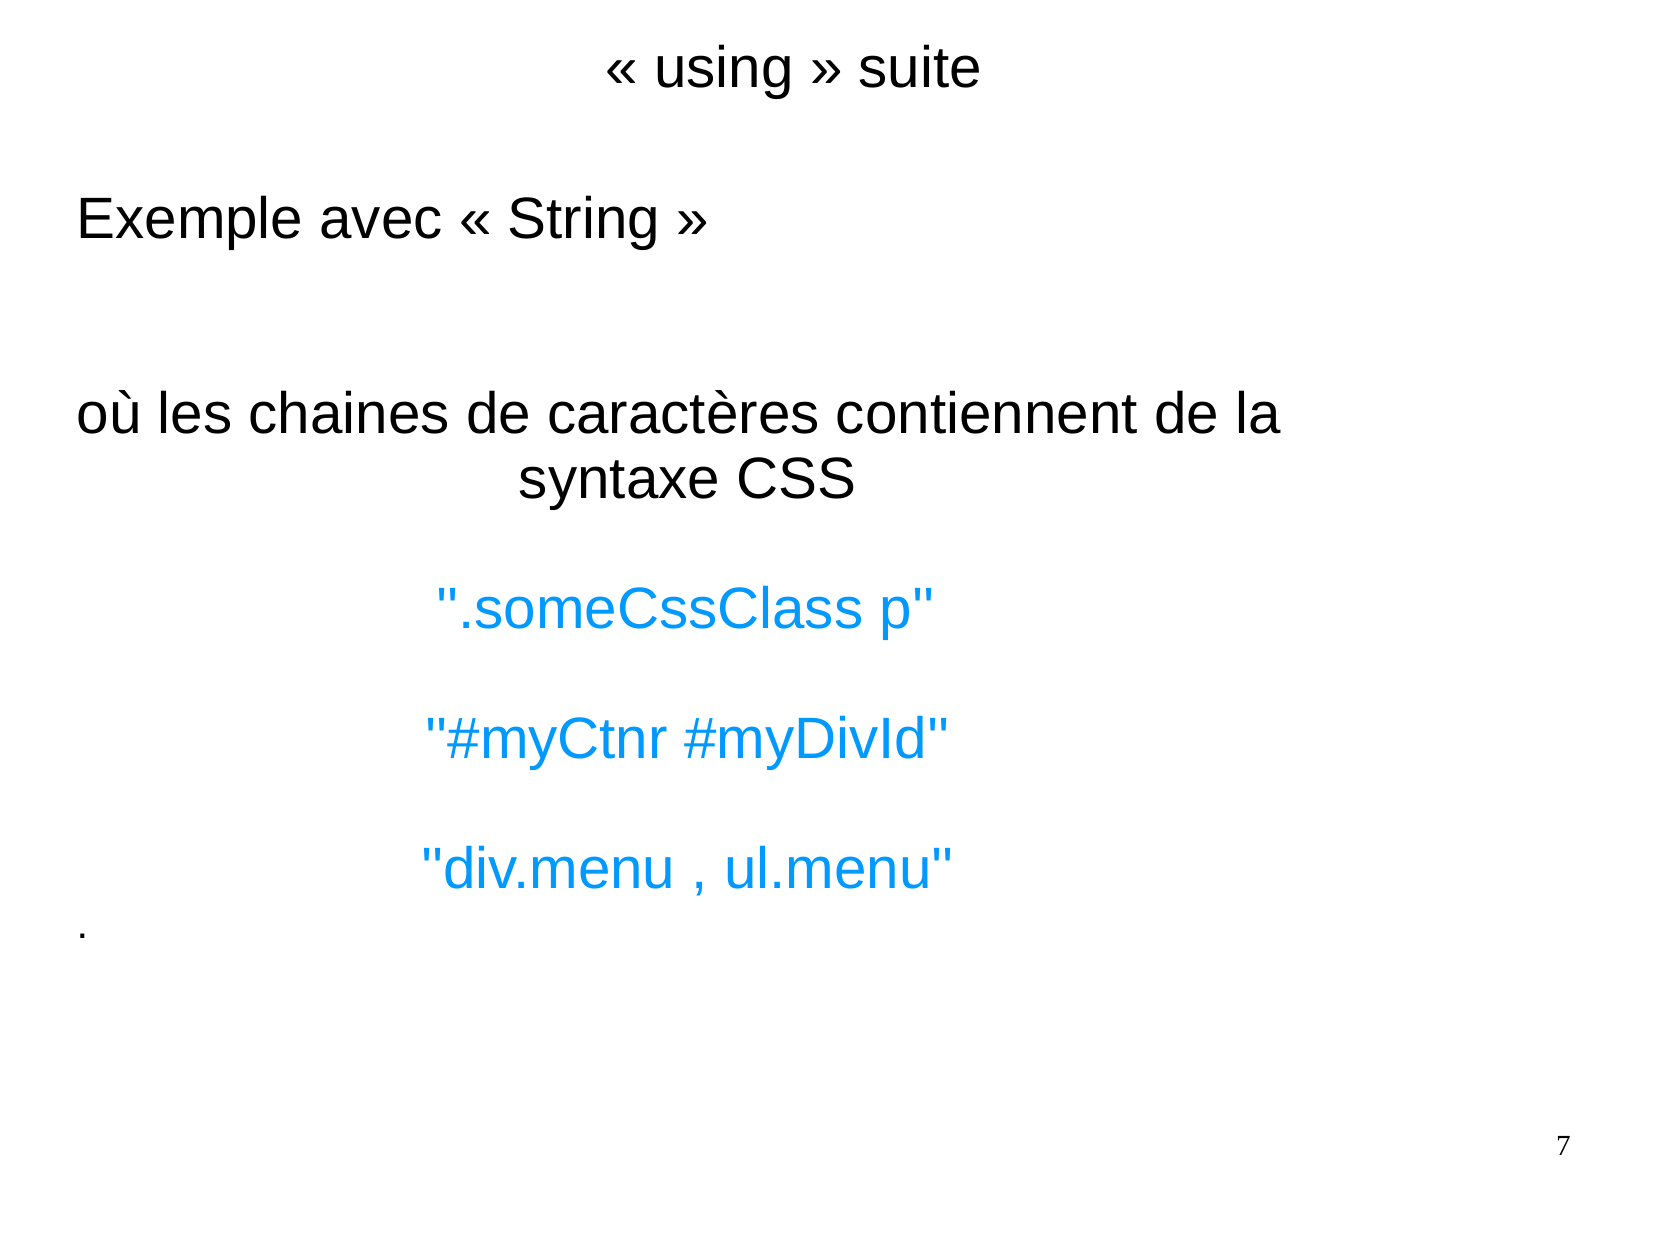

« using » suite
Exemple avec « String »
où les chaines de caractères contiennent de la
syntaxe CSS
 ''.someCssClass p''
 ''#myCtnr #myDivId''
 ''div.menu , ul.menu''
.
7